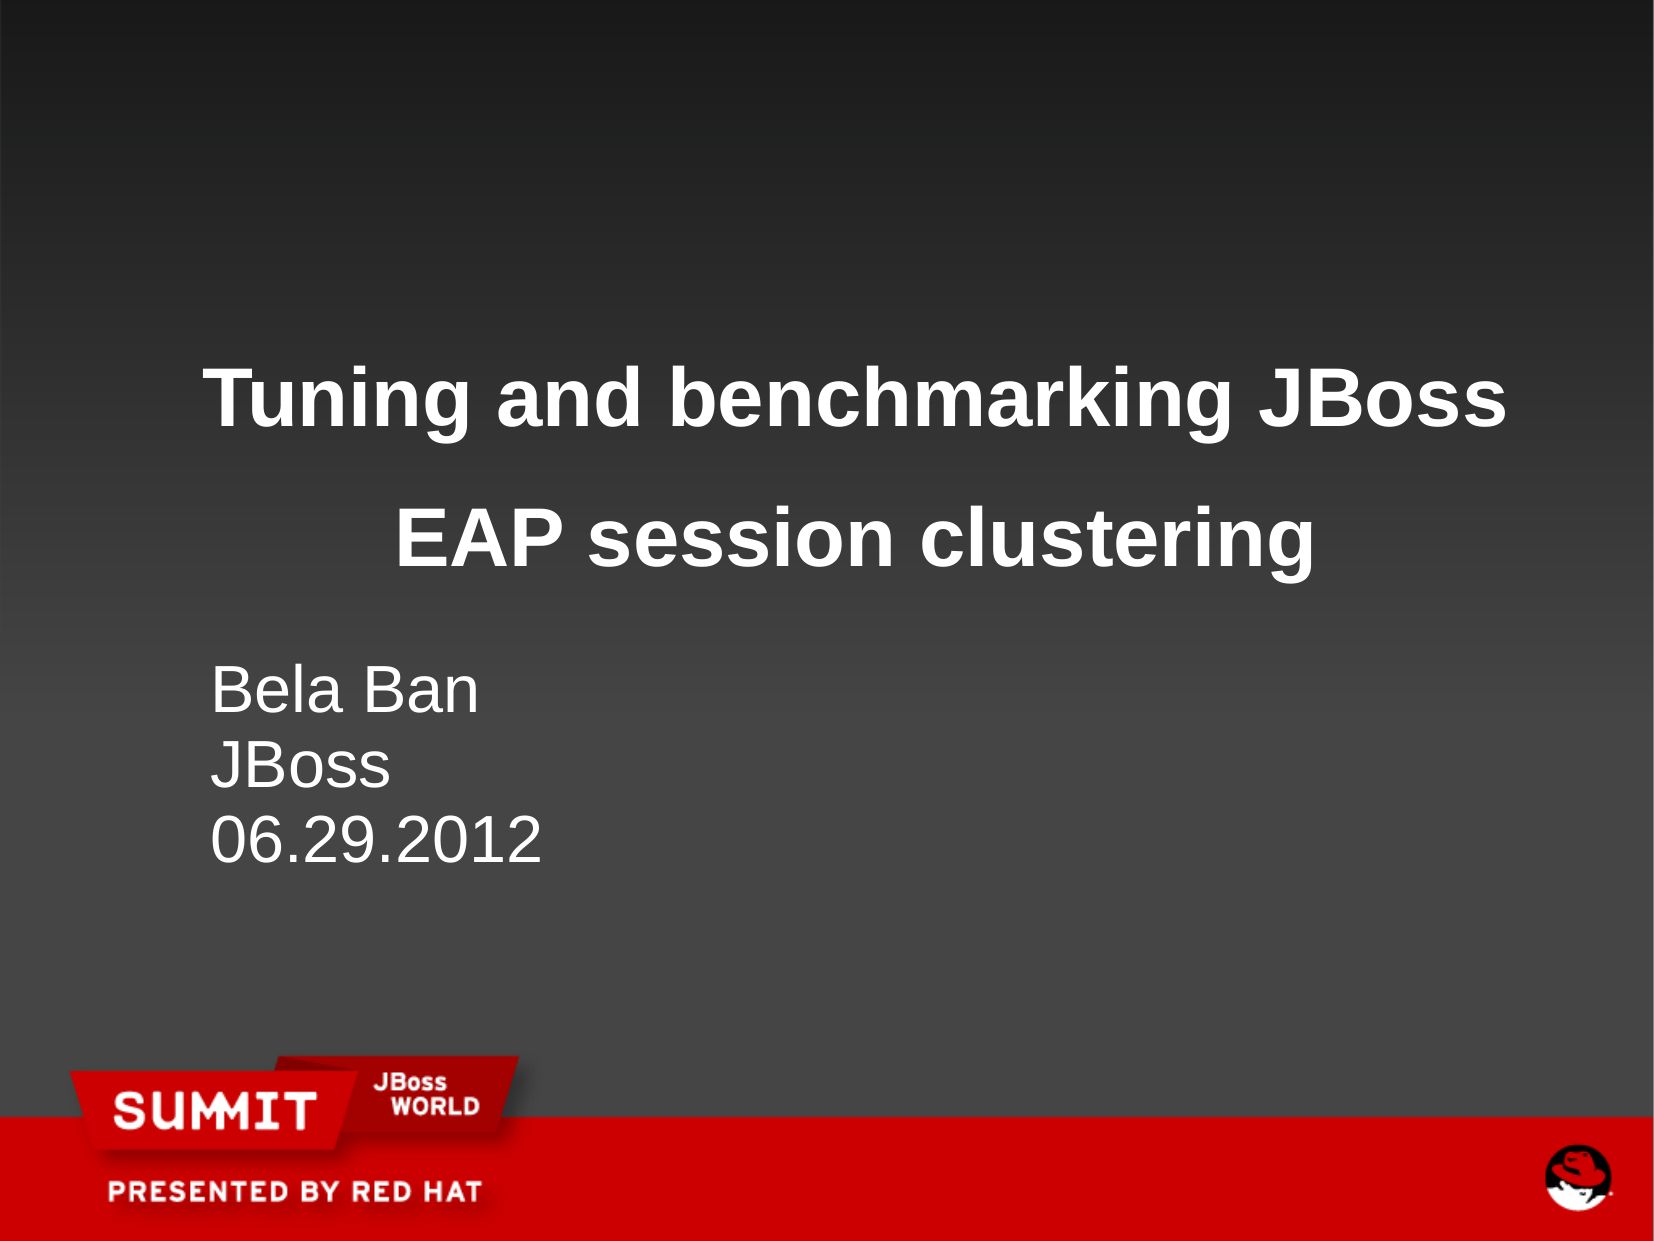

Tuning and benchmarking JBoss EAP session clustering
Bela Ban
JBoss
06.29.2012